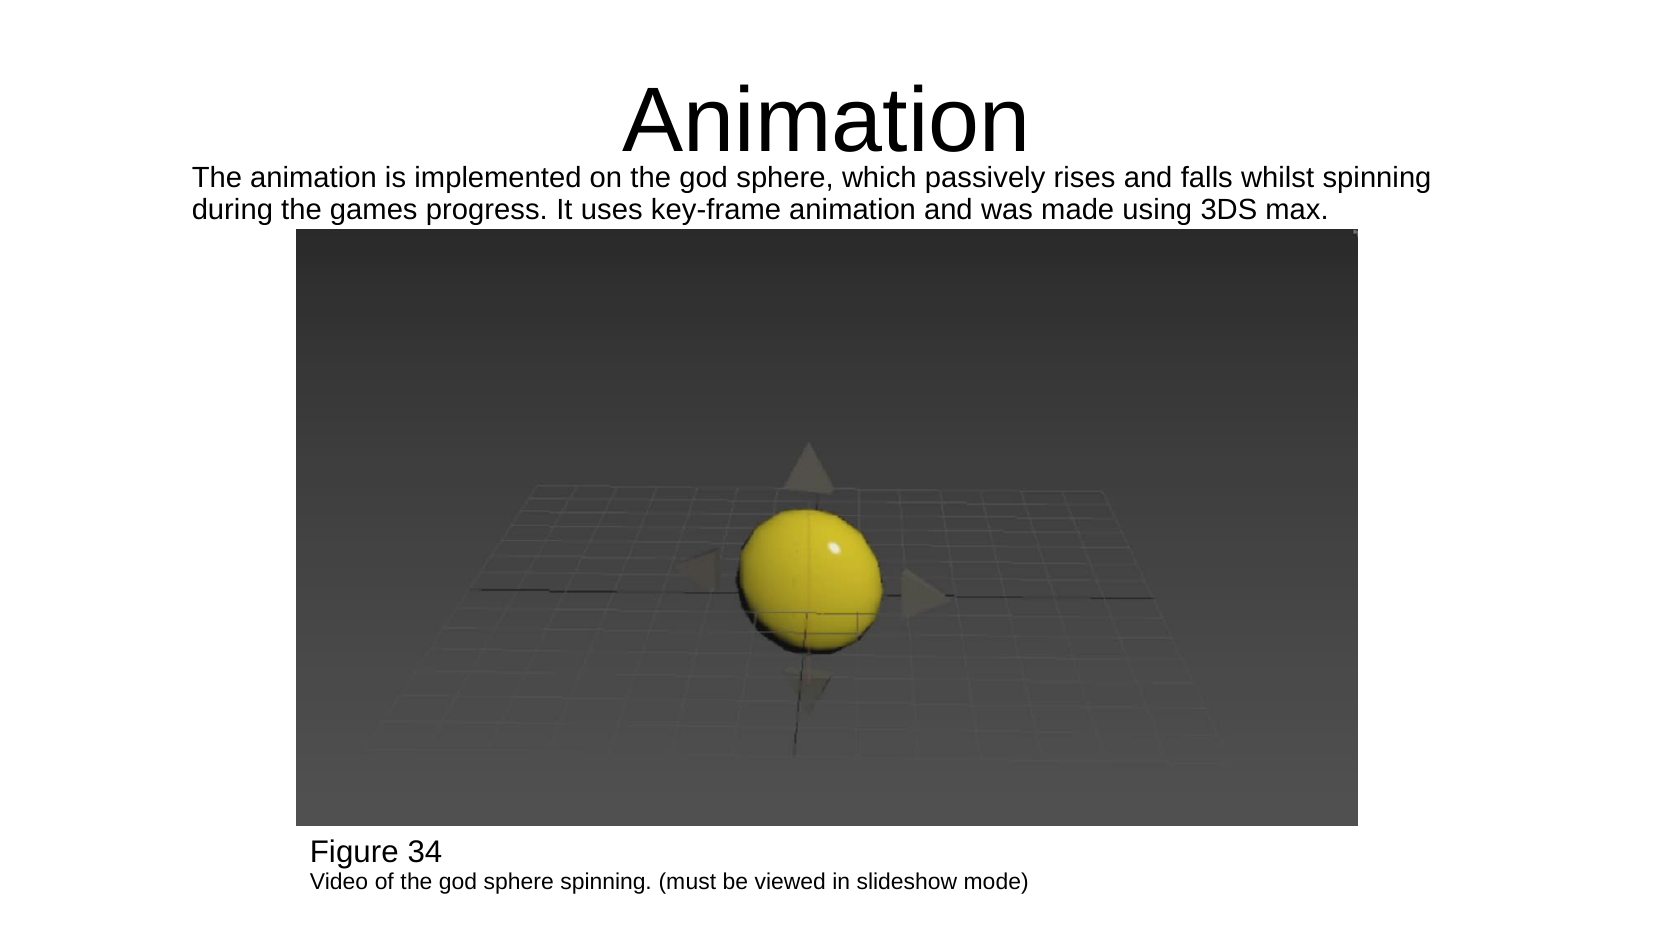

# Animation
The animation is implemented on the god sphere, which passively rises and falls whilst spinning during the games progress. It uses key-frame animation and was made using 3DS max.
Figure 34
Video of the god sphere spinning. (must be viewed in slideshow mode)